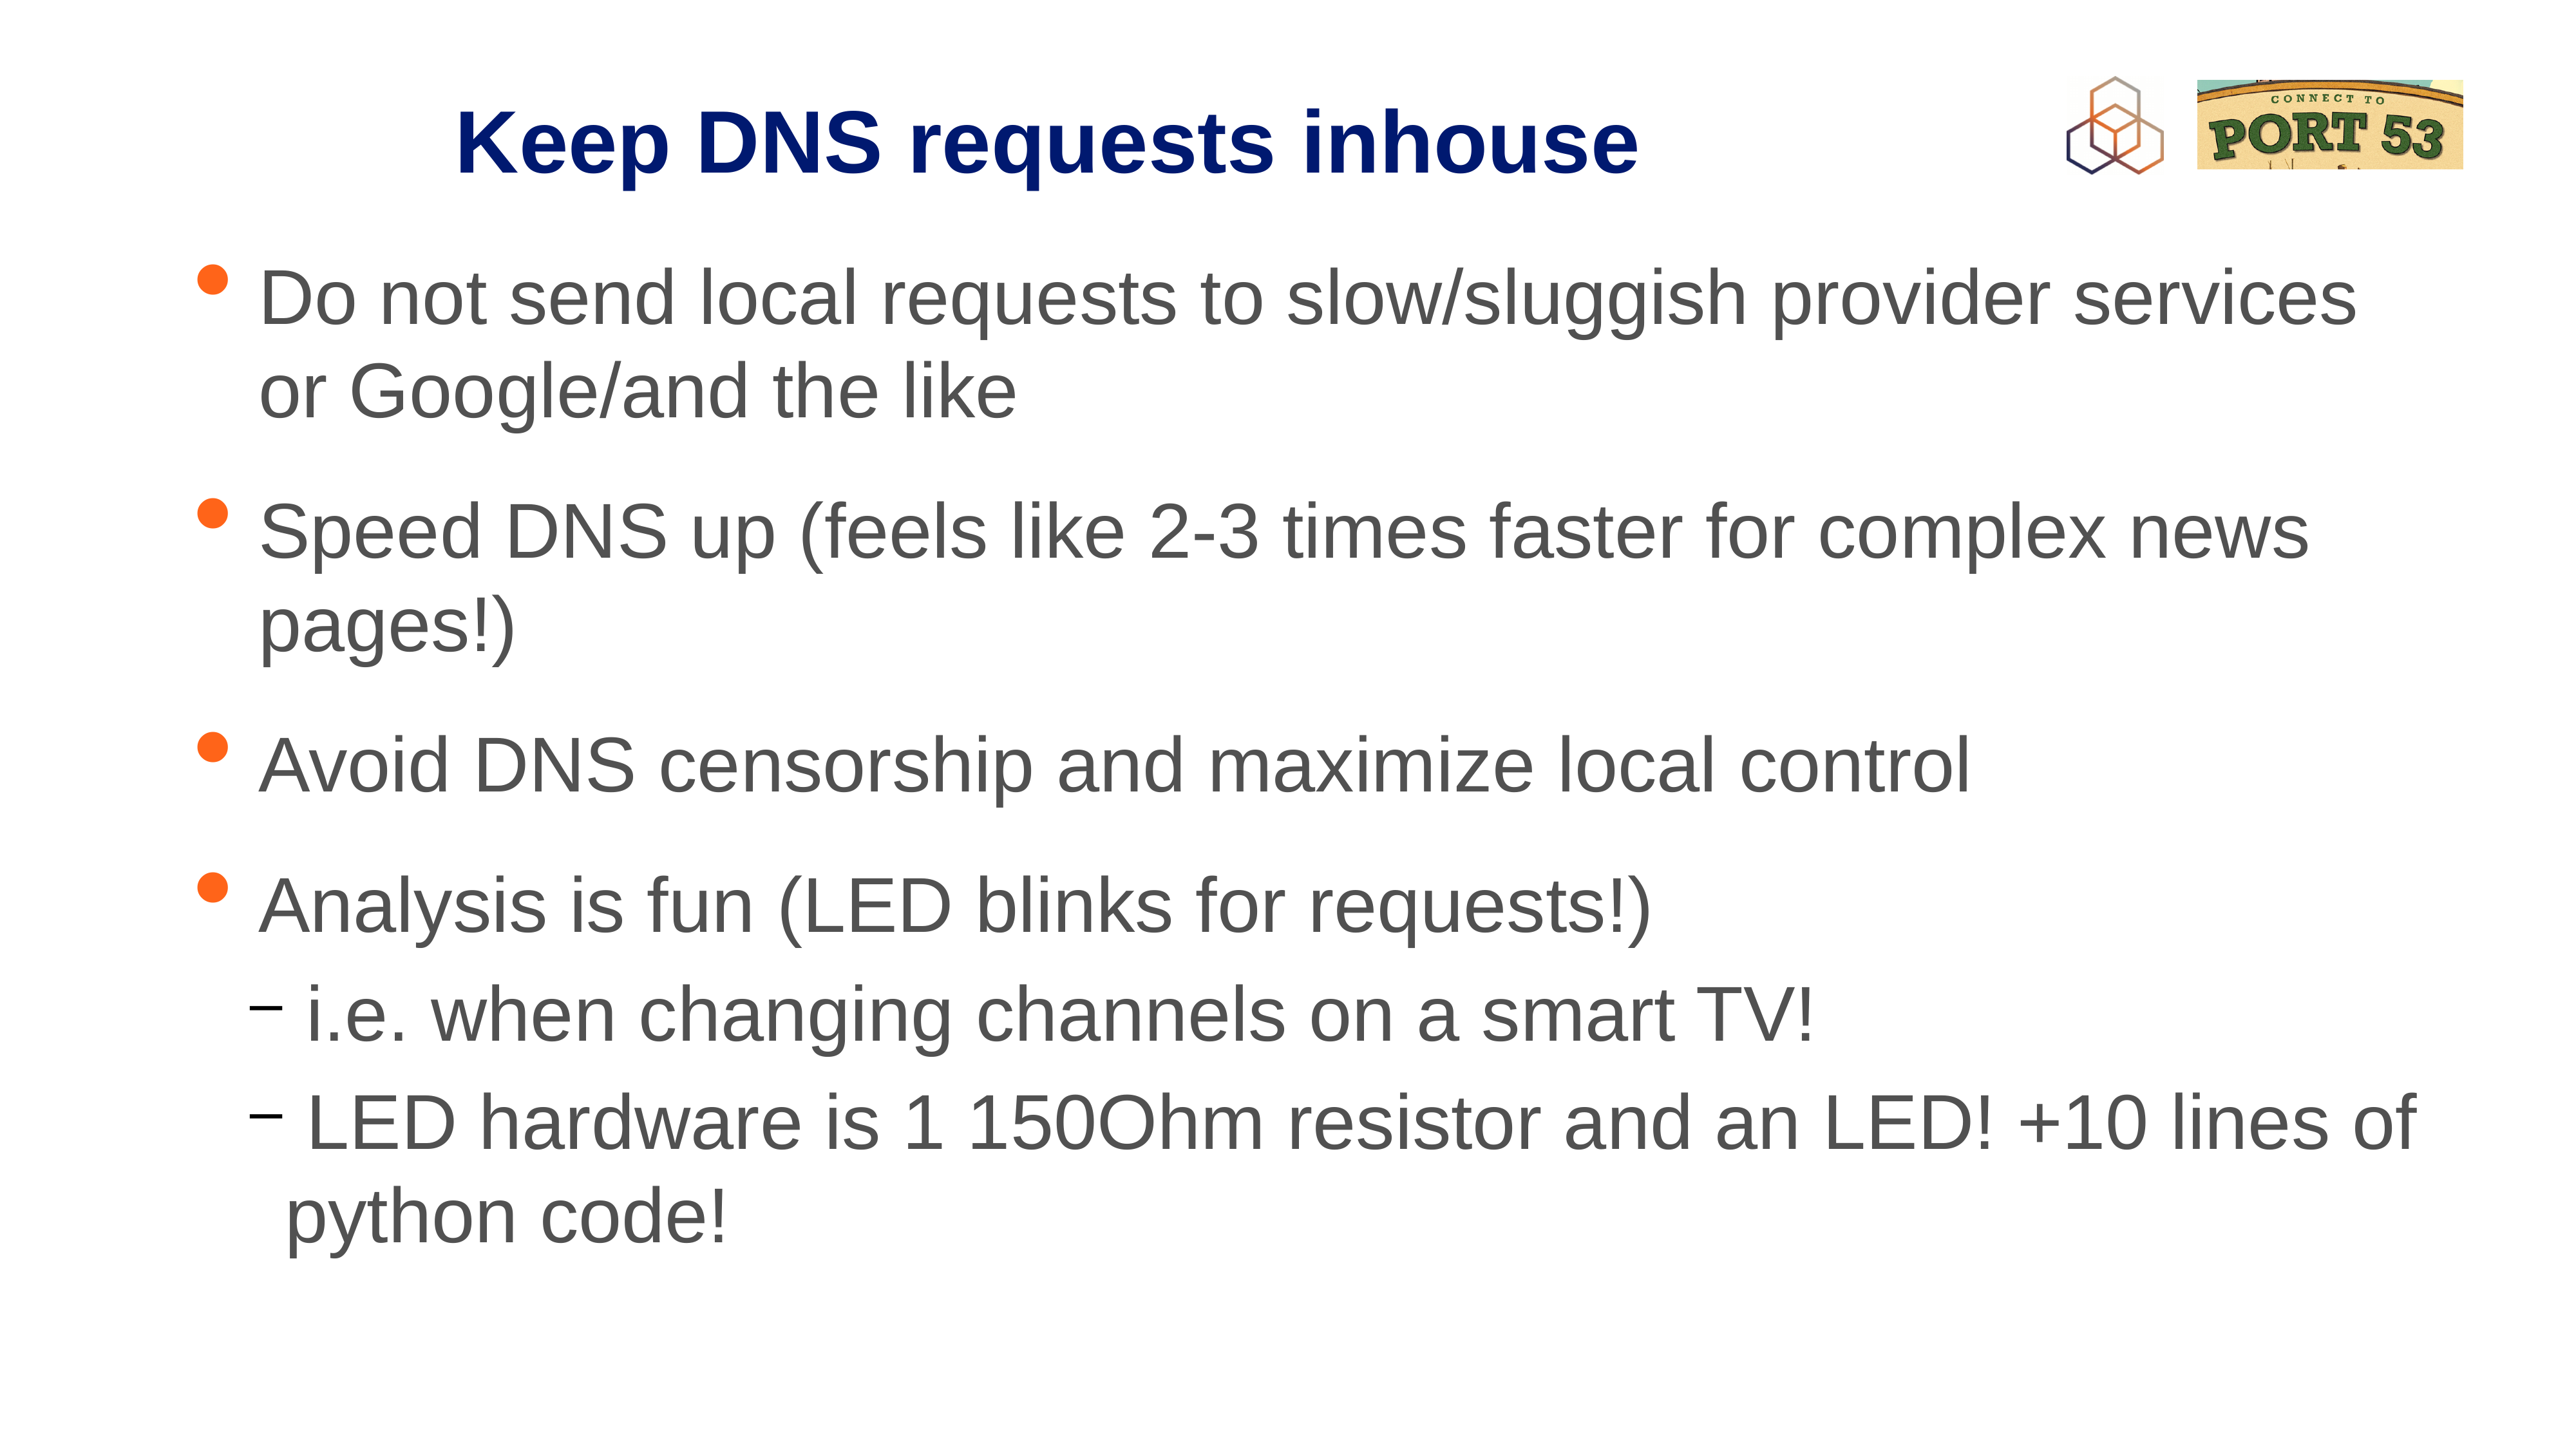

# Keep DNS requests inhouse
Do not send local requests to slow/sluggish provider services or Google/and the like
Speed DNS up (feels like 2-3 times faster for complex news pages!)
Avoid DNS censorship and maximize local control
Analysis is fun (LED blinks for requests!)
 i.e. when changing channels on a smart TV!
 LED hardware is 1 150Ohm resistor and an LED! +10 lines of python code!